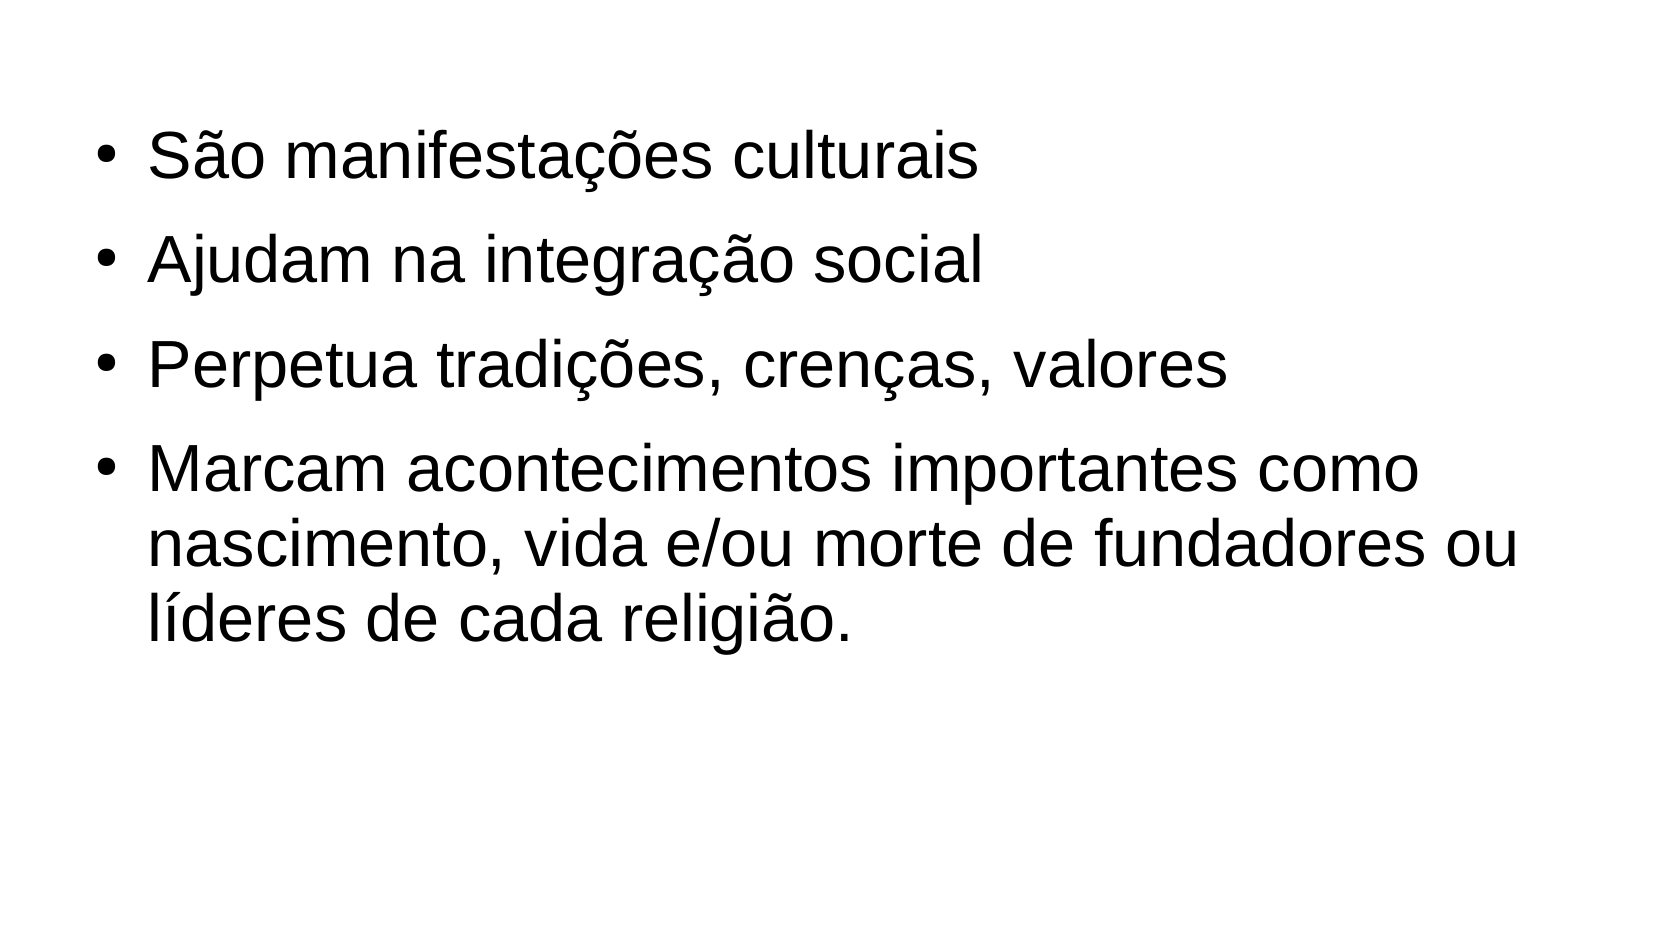

# São manifestações culturais
Ajudam na integração social
Perpetua tradições, crenças, valores
Marcam acontecimentos importantes como nascimento, vida e/ou morte de fundadores ou líderes de cada religião.